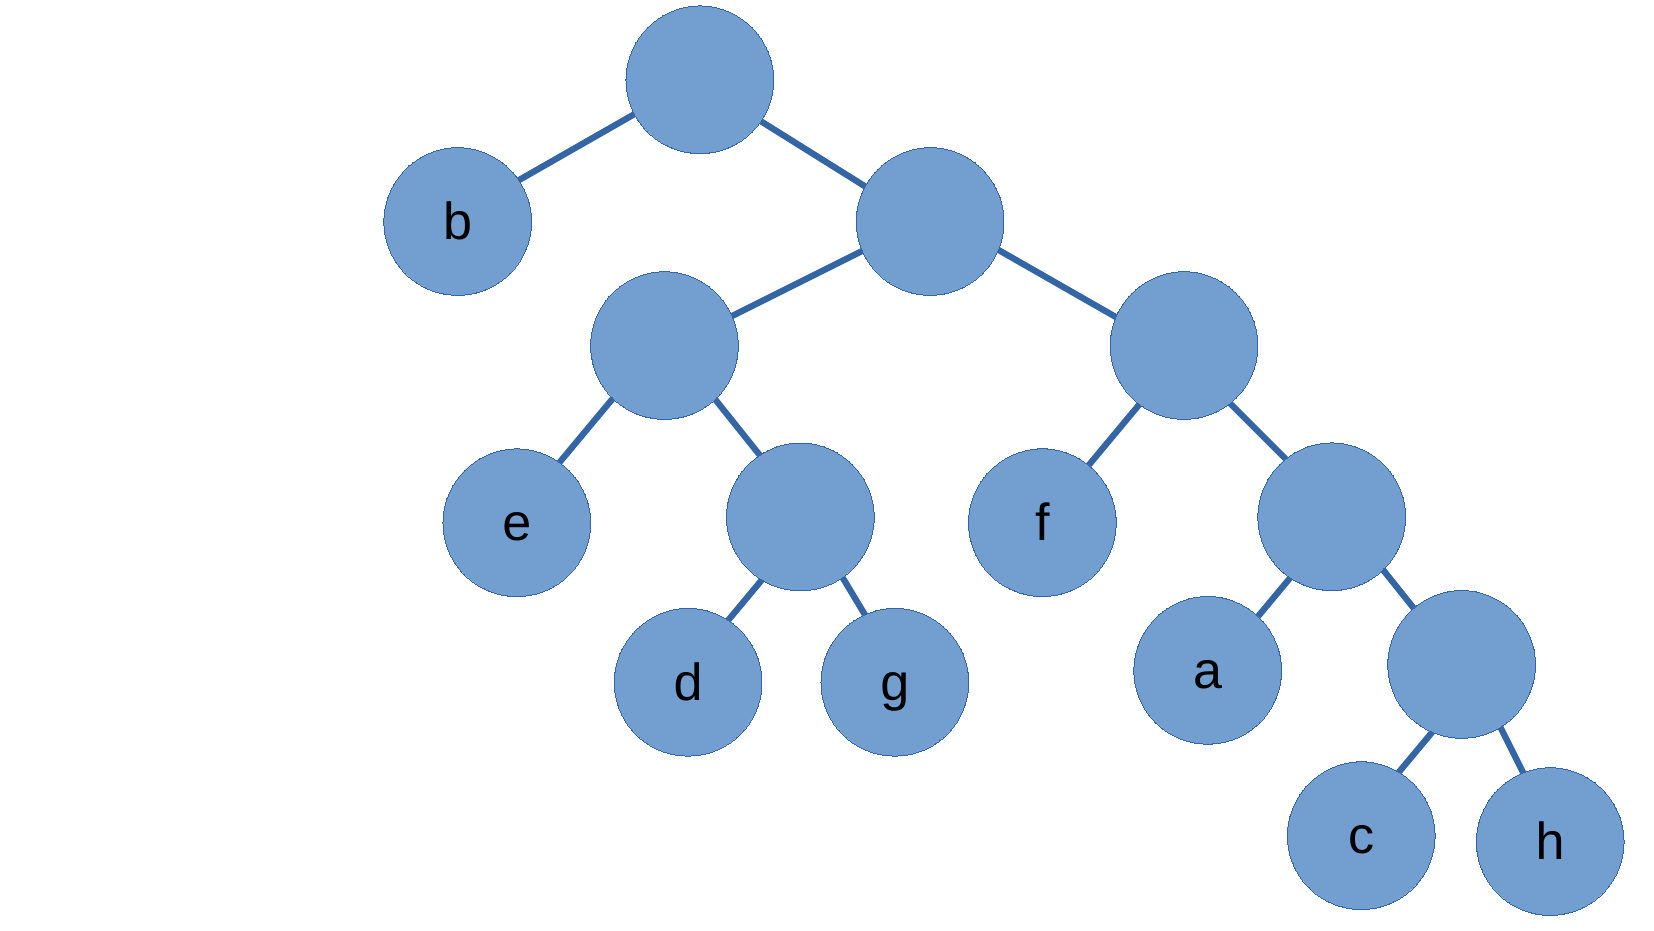

b
f
e
a
d
g
c
h